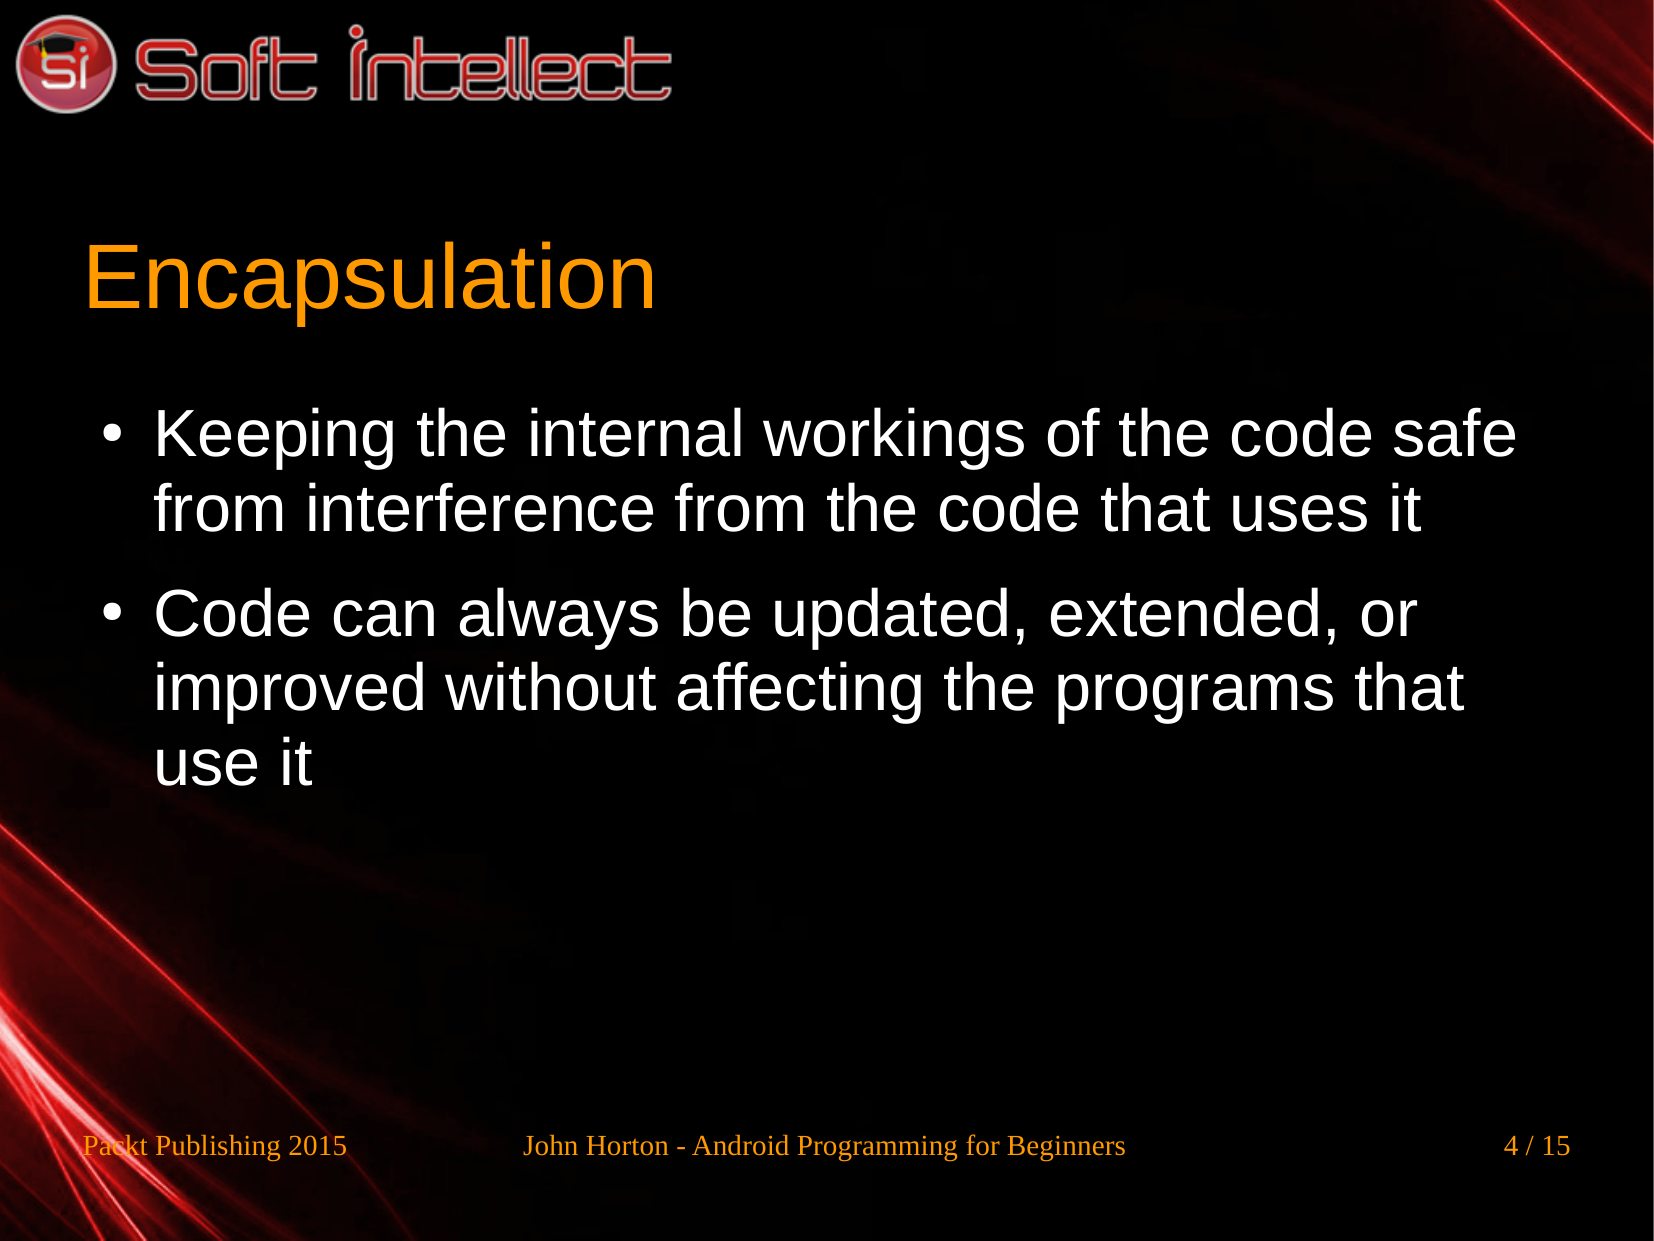

# Encapsulation
Keeping the internal workings of the code safe from interference from the code that uses it
Code can always be updated, extended, or improved without affecting the programs that use it
Packt Publishing 2015
John Horton - Android Programming for Beginners
4